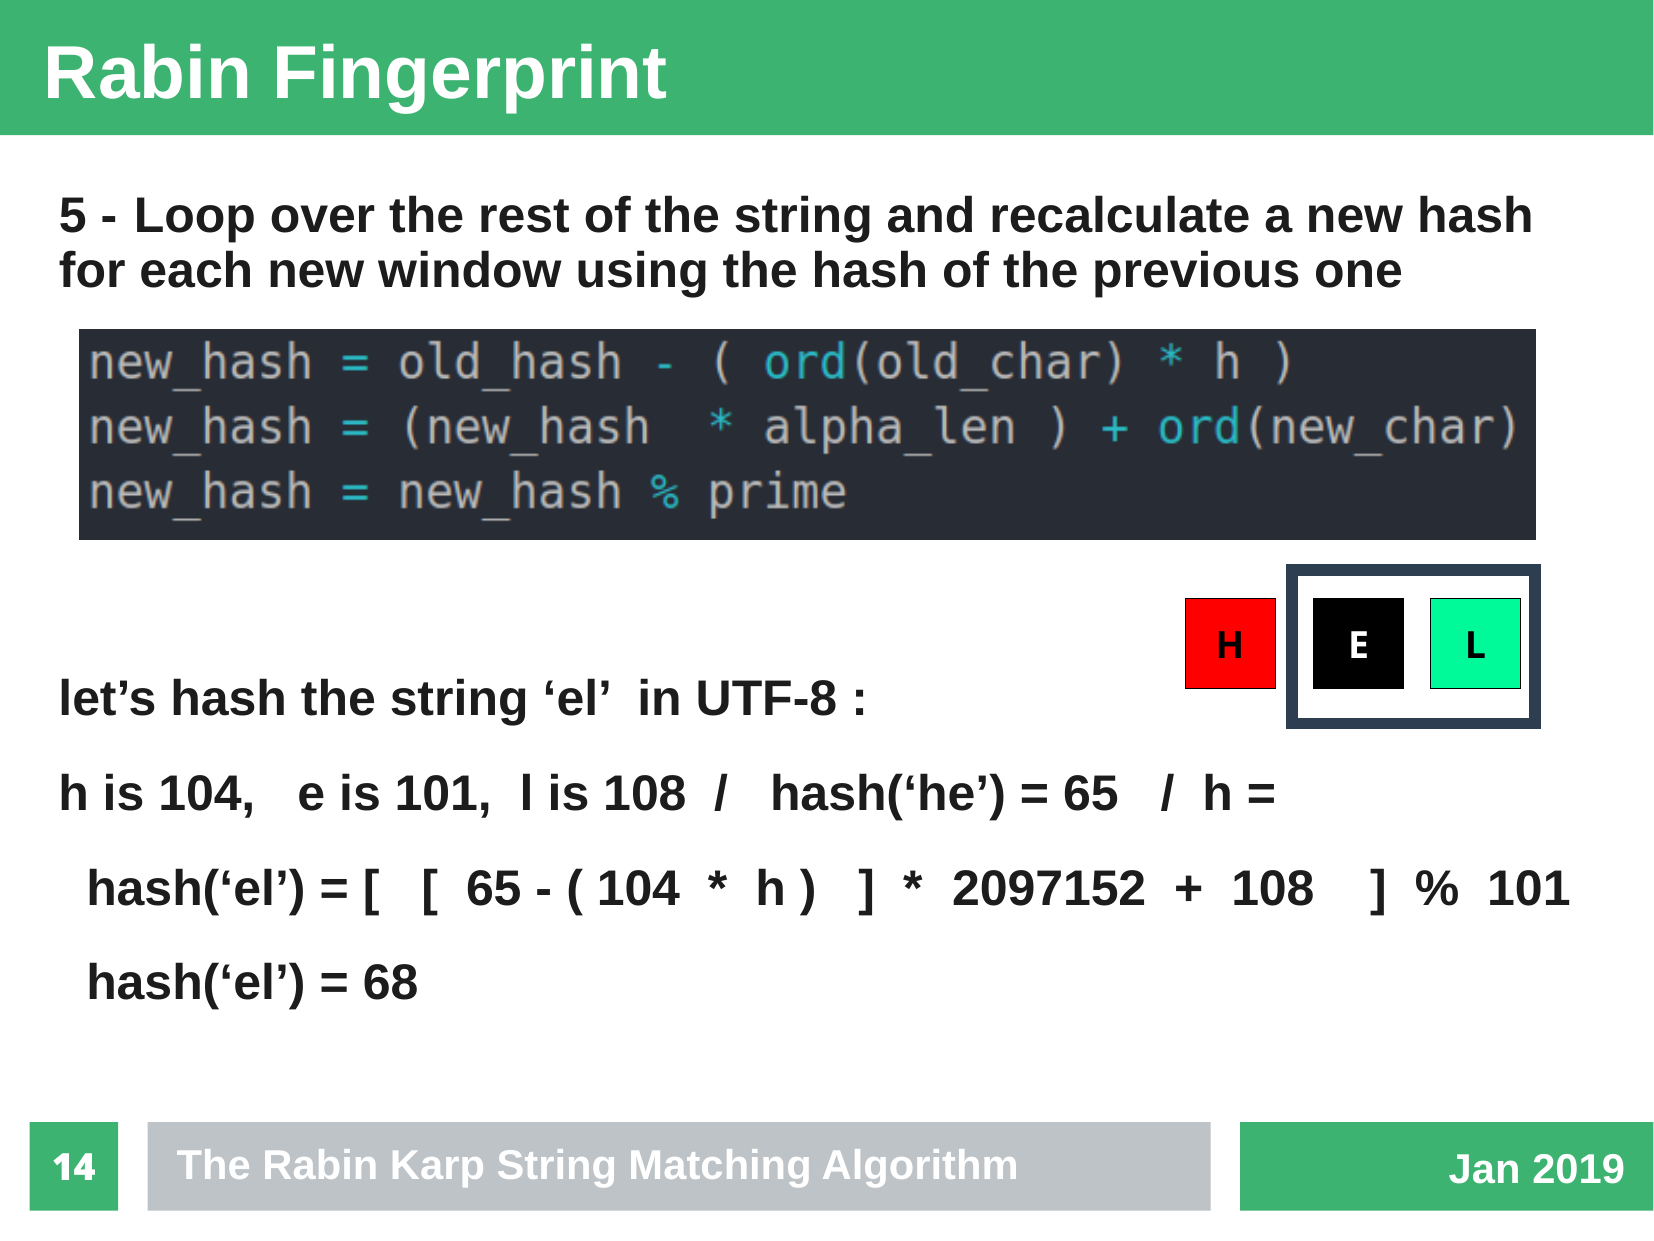

# Rabin Fingerprint
5 -	Loop over the rest of the string and recalculate a new hash for each new window using the hash of the previous one
let’s hash the string ‘el’ in UTF-8 :
h is 104, e is 101, l is 108 / hash(‘he’) = 65 / h =
 hash(‘el’) = [ [ 65 - ( 104 * h ) ] * 2097152 + 108 ]  % 101
 hash(‘el’) = 68
H
E
L
14
The Rabin Karp String Matching Algorithm
Jan 2019